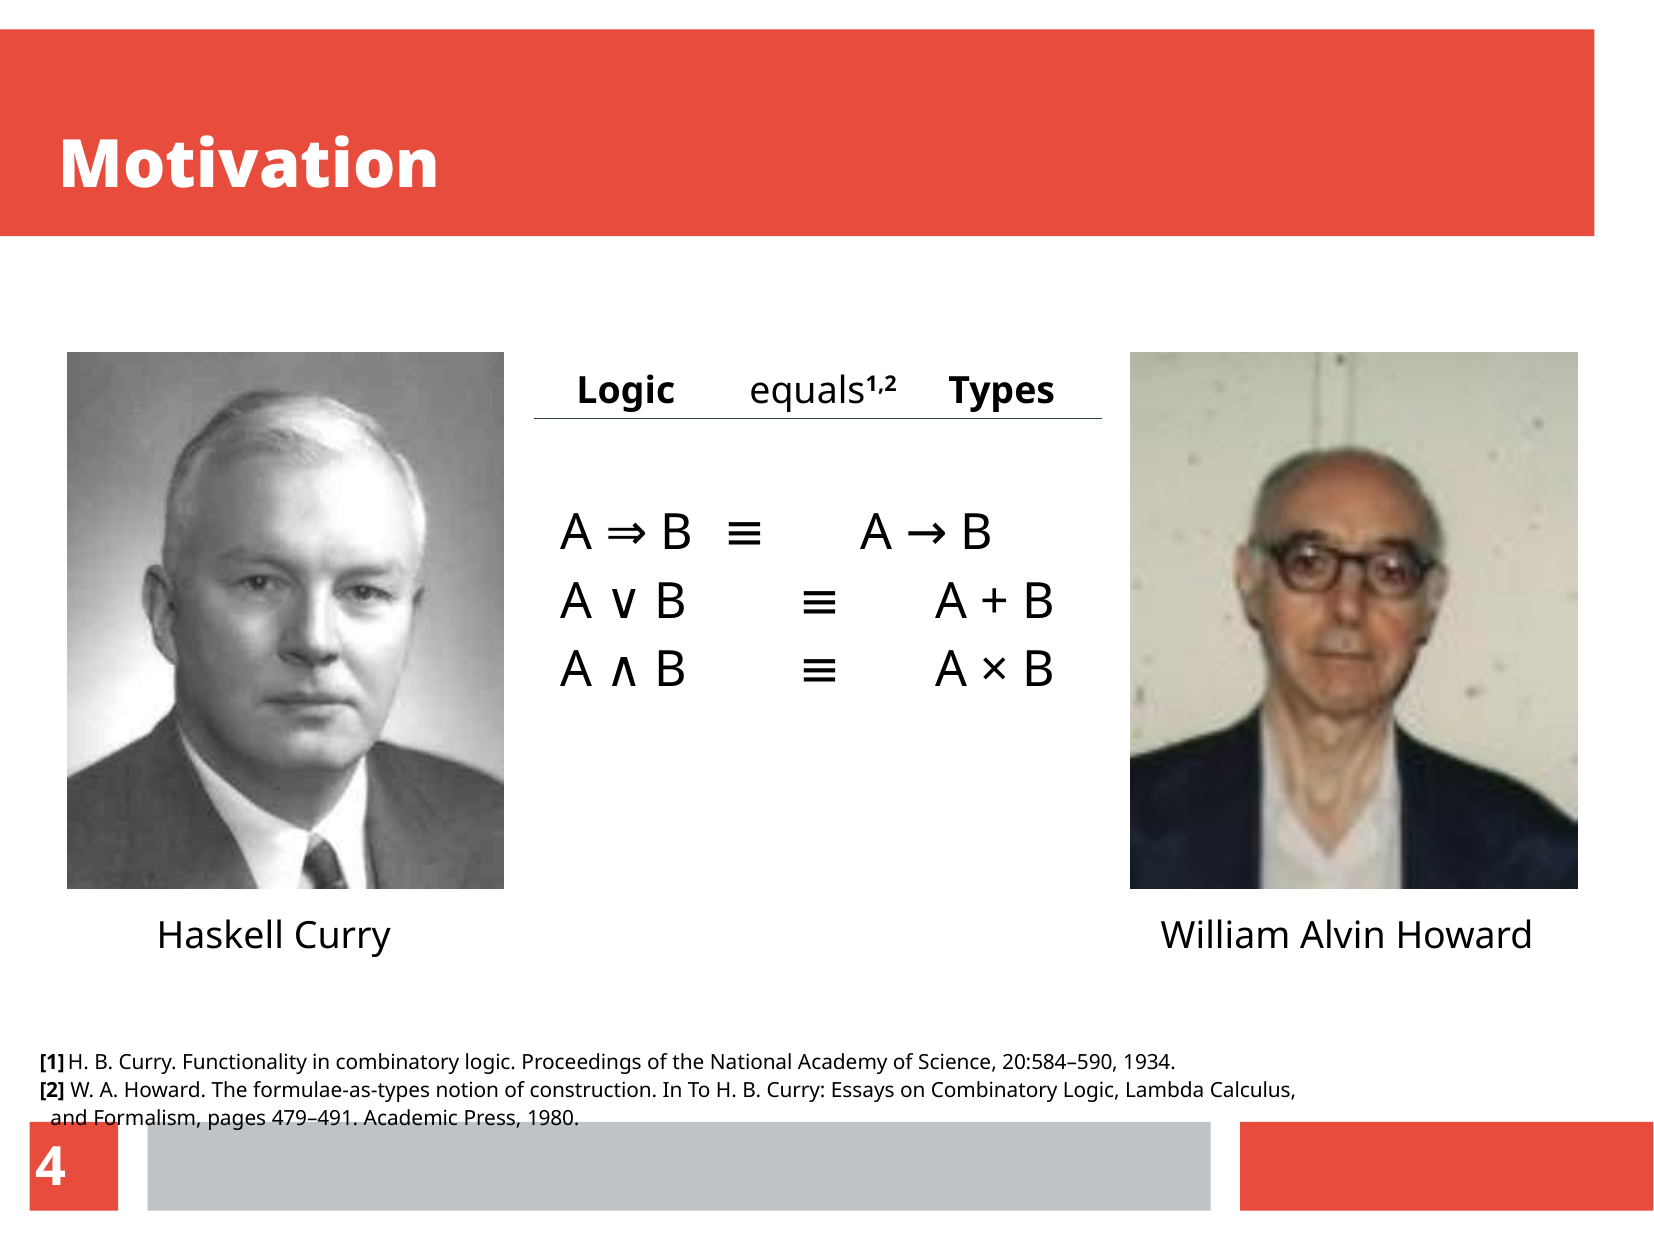

# Motivation
Logic	 equals1,2
Types
A ⇒ B 	 ≡ 		A → B
A ∨ B 	 ≡ 		A + B
A ∧ B		 ≡ 		A × B
Haskell Curry
William Alvin Howard
[1] H. B. Curry. Functionality in combinatory logic. Proceedings of the National Academy of Science, 20:584–590, 1934.
[2] W. A. Howard. The formulae-as-types notion of construction. In To H. B. Curry: Essays on Combinatory Logic, Lambda Calculus,
 and Formalism, pages 479–491. Academic Press, 1980.
4
18